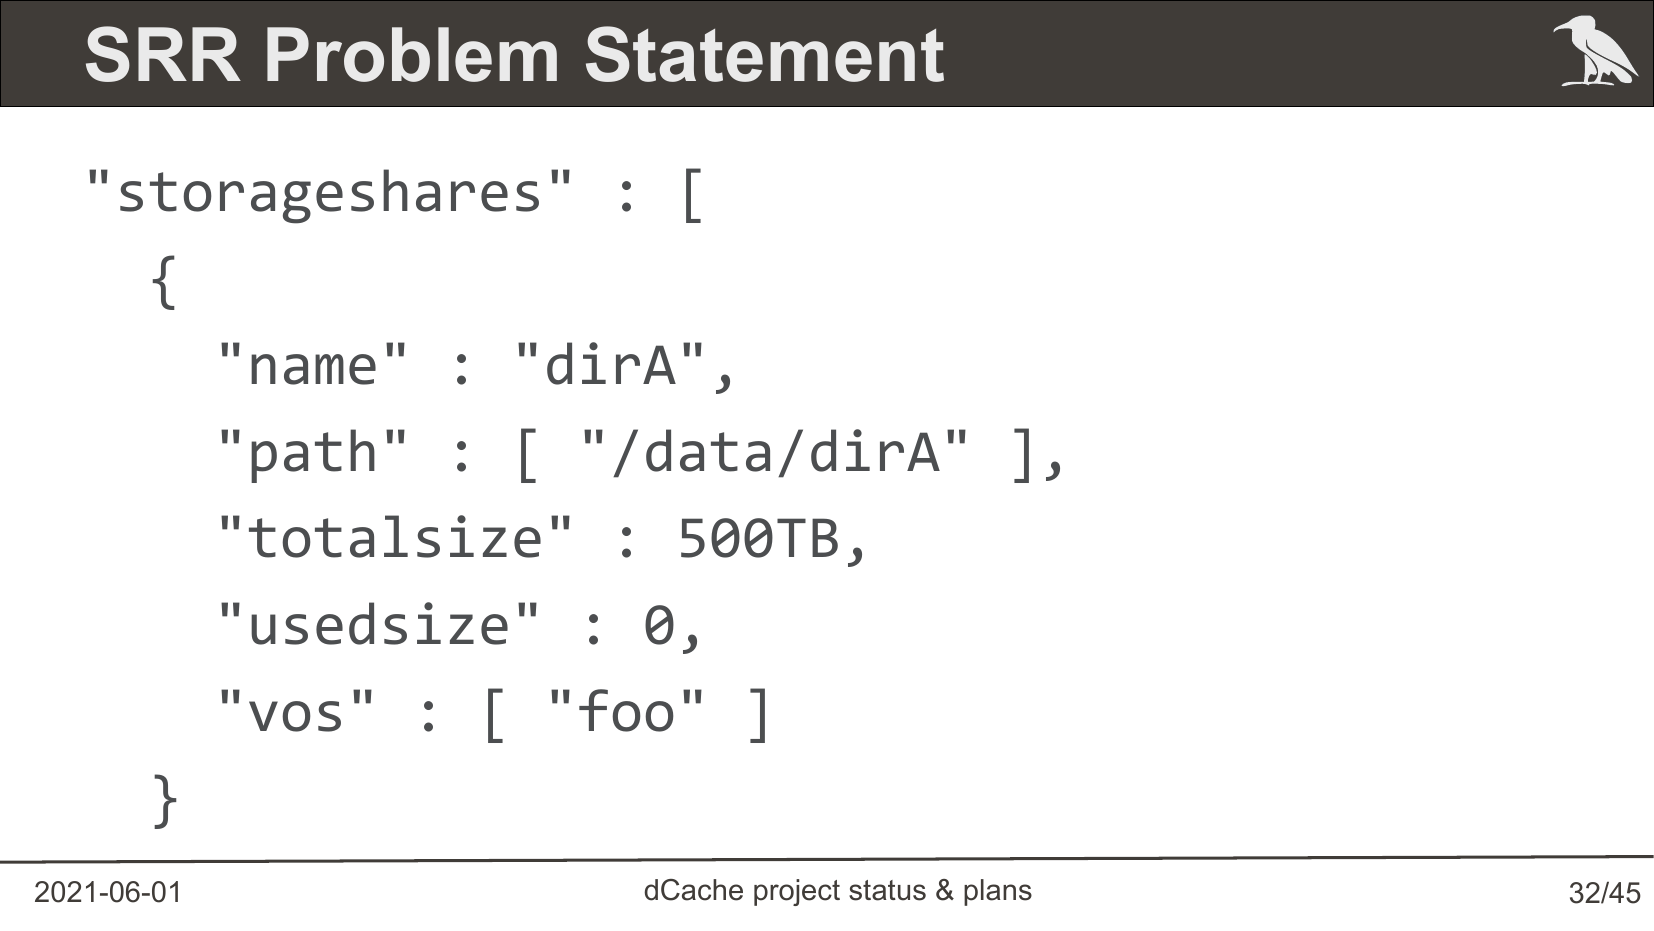

# SRR Problem Statement
"storageshares" : [
 {
 "name" : "dirA",
 "path" : [ "/data/dirA" ],
 "totalsize" : 500TB,
 "usedsize" : 0,
 "vos" : [ "foo" ]
 }
dCache project status & plans
2021-06-01
32